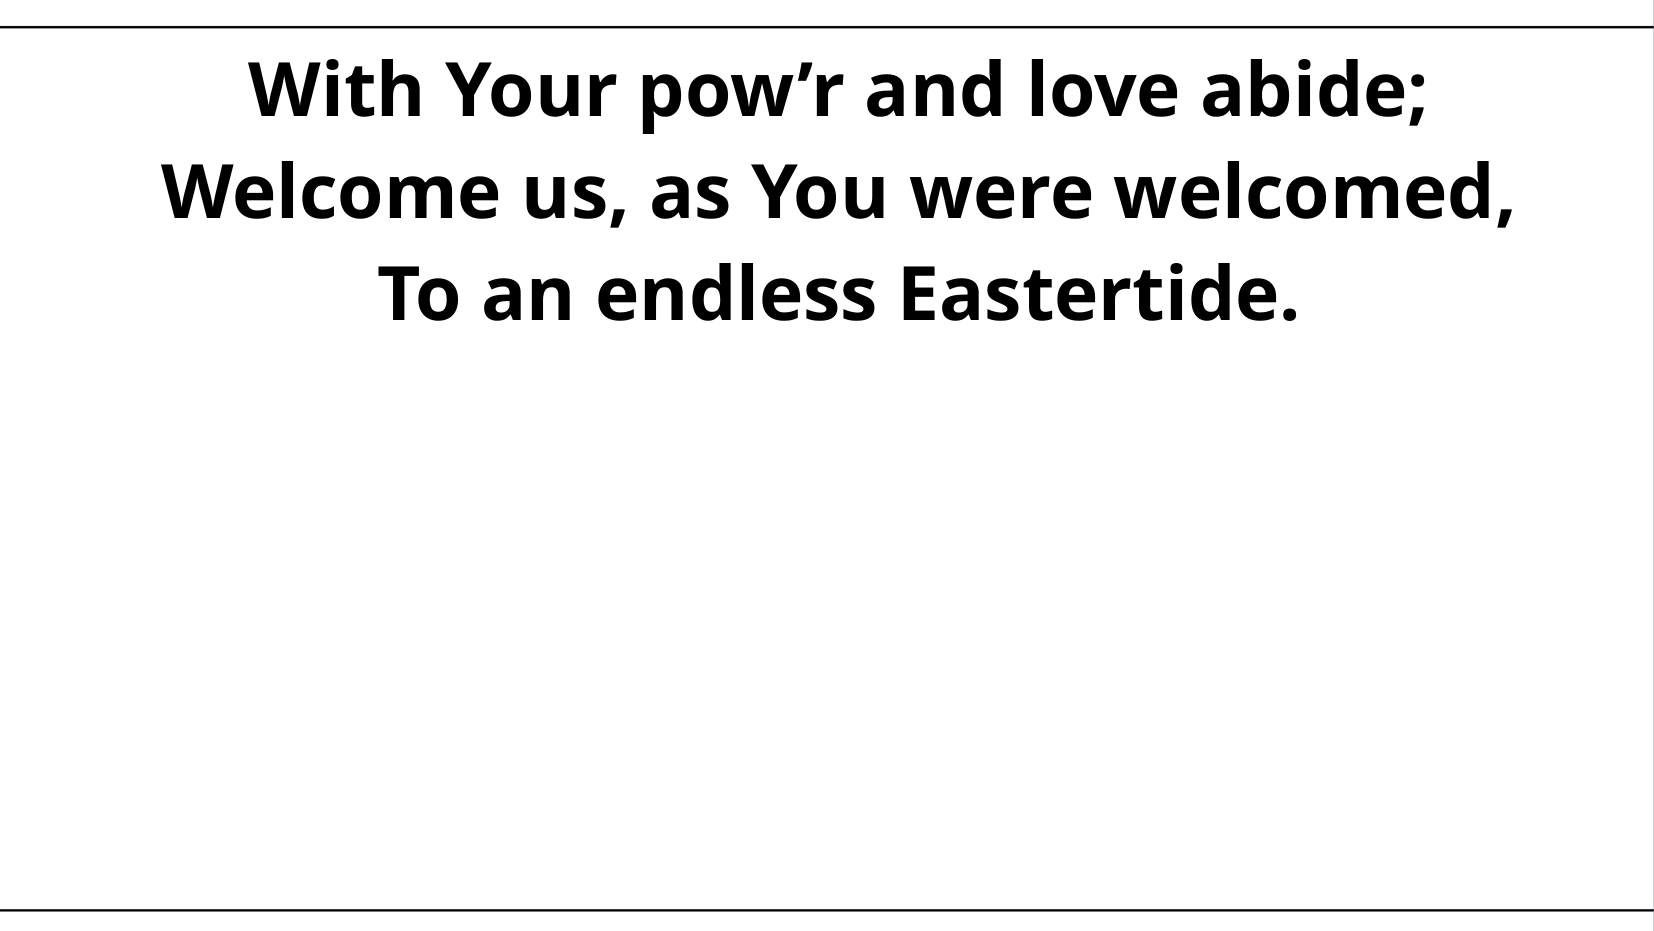

With Your pow’r and love abide;
Welcome us, as You were welcomed,
To an endless Eastertide.